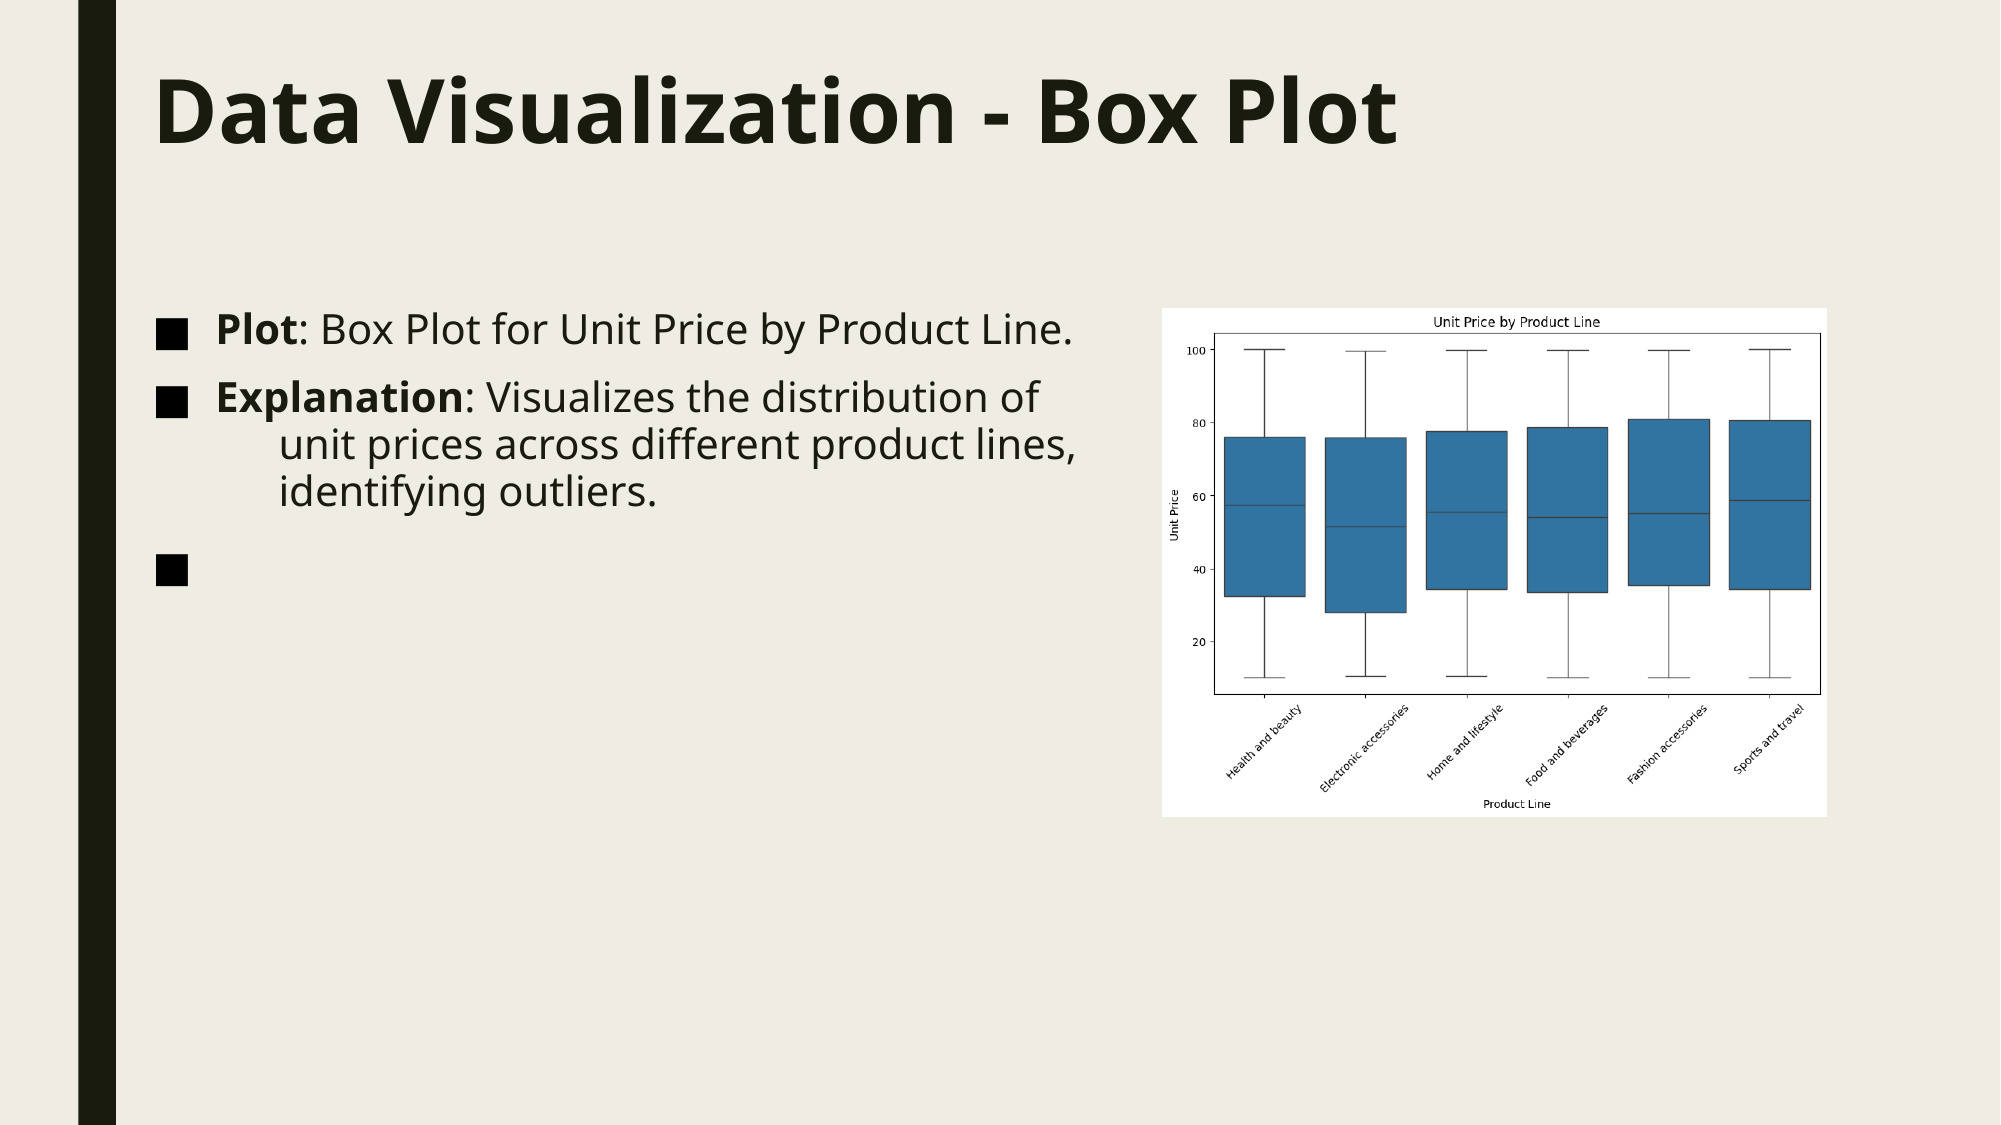

# Data Visualization - Box Plot
Plot: Box Plot for Unit Price by Product Line.
Explanation: Visualizes the distribution of unit prices across different product lines, identifying outliers.